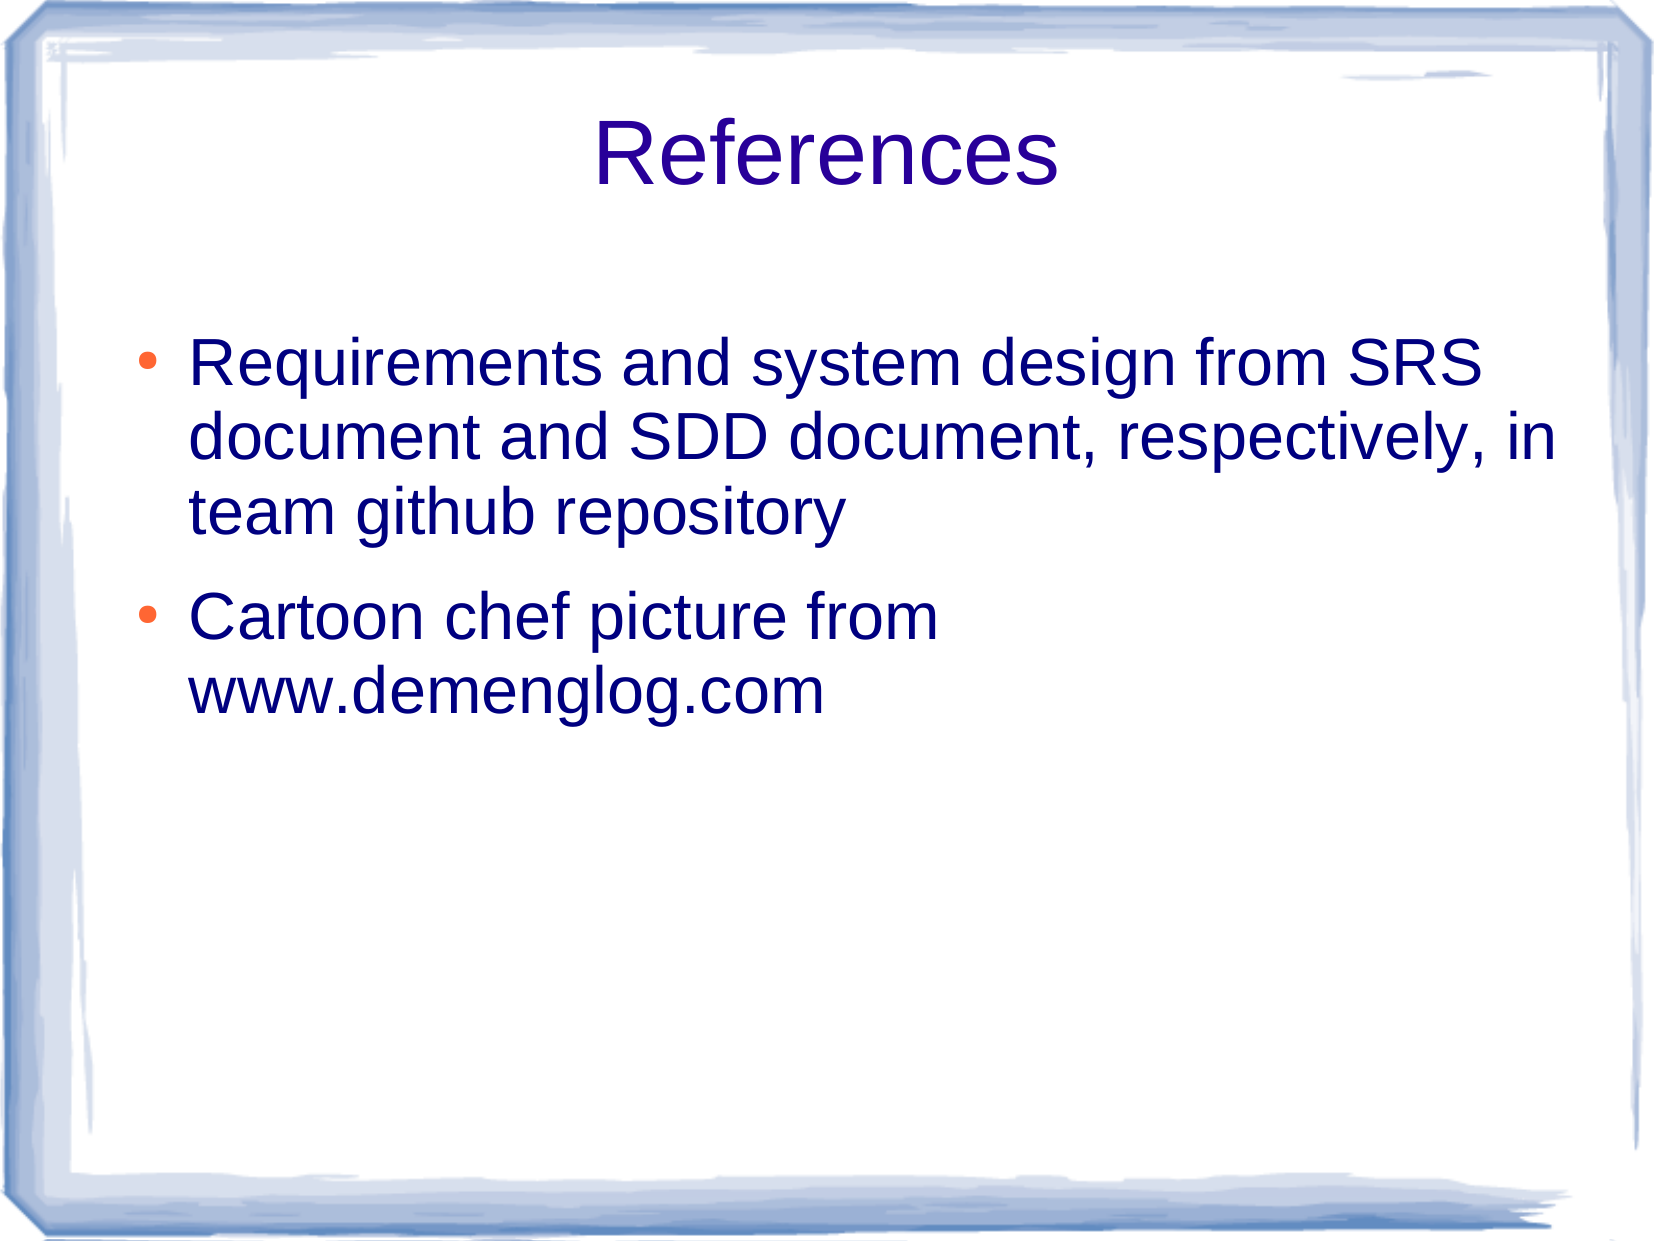

# References
Requirements and system design from SRS document and SDD document, respectively, in team github repository
Cartoon chef picture from www.demenglog.com